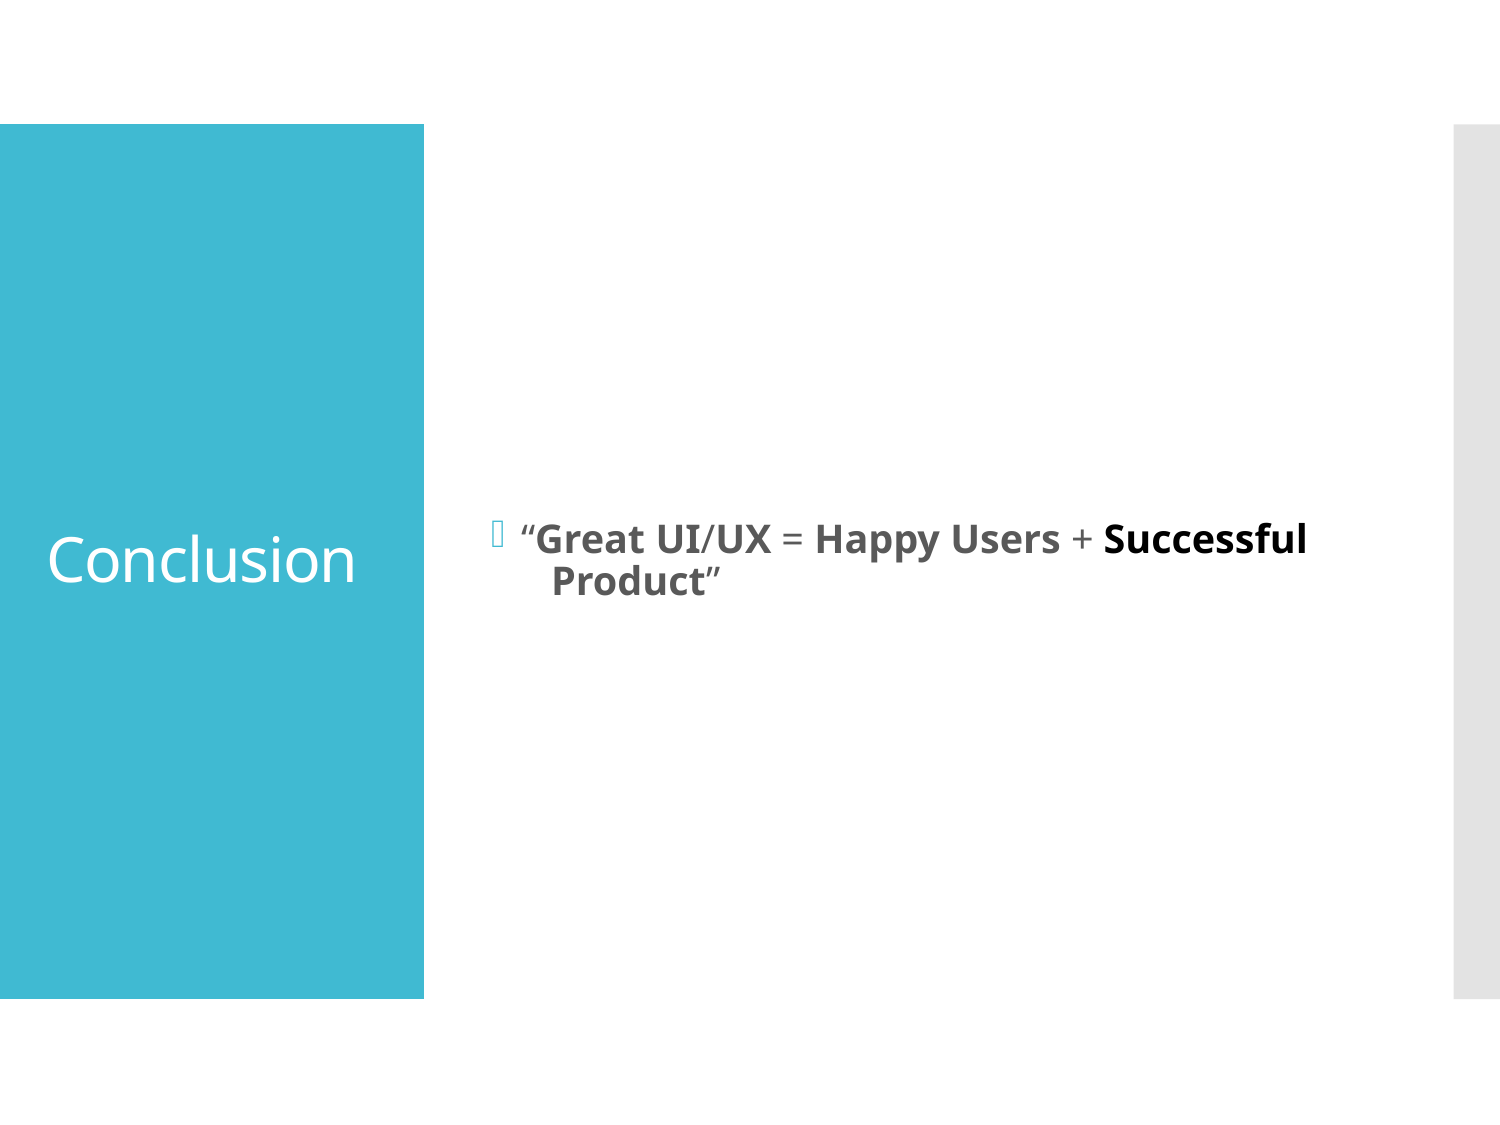

“Great UI/UX = Happy Users + Successful Product”
# Conclusion